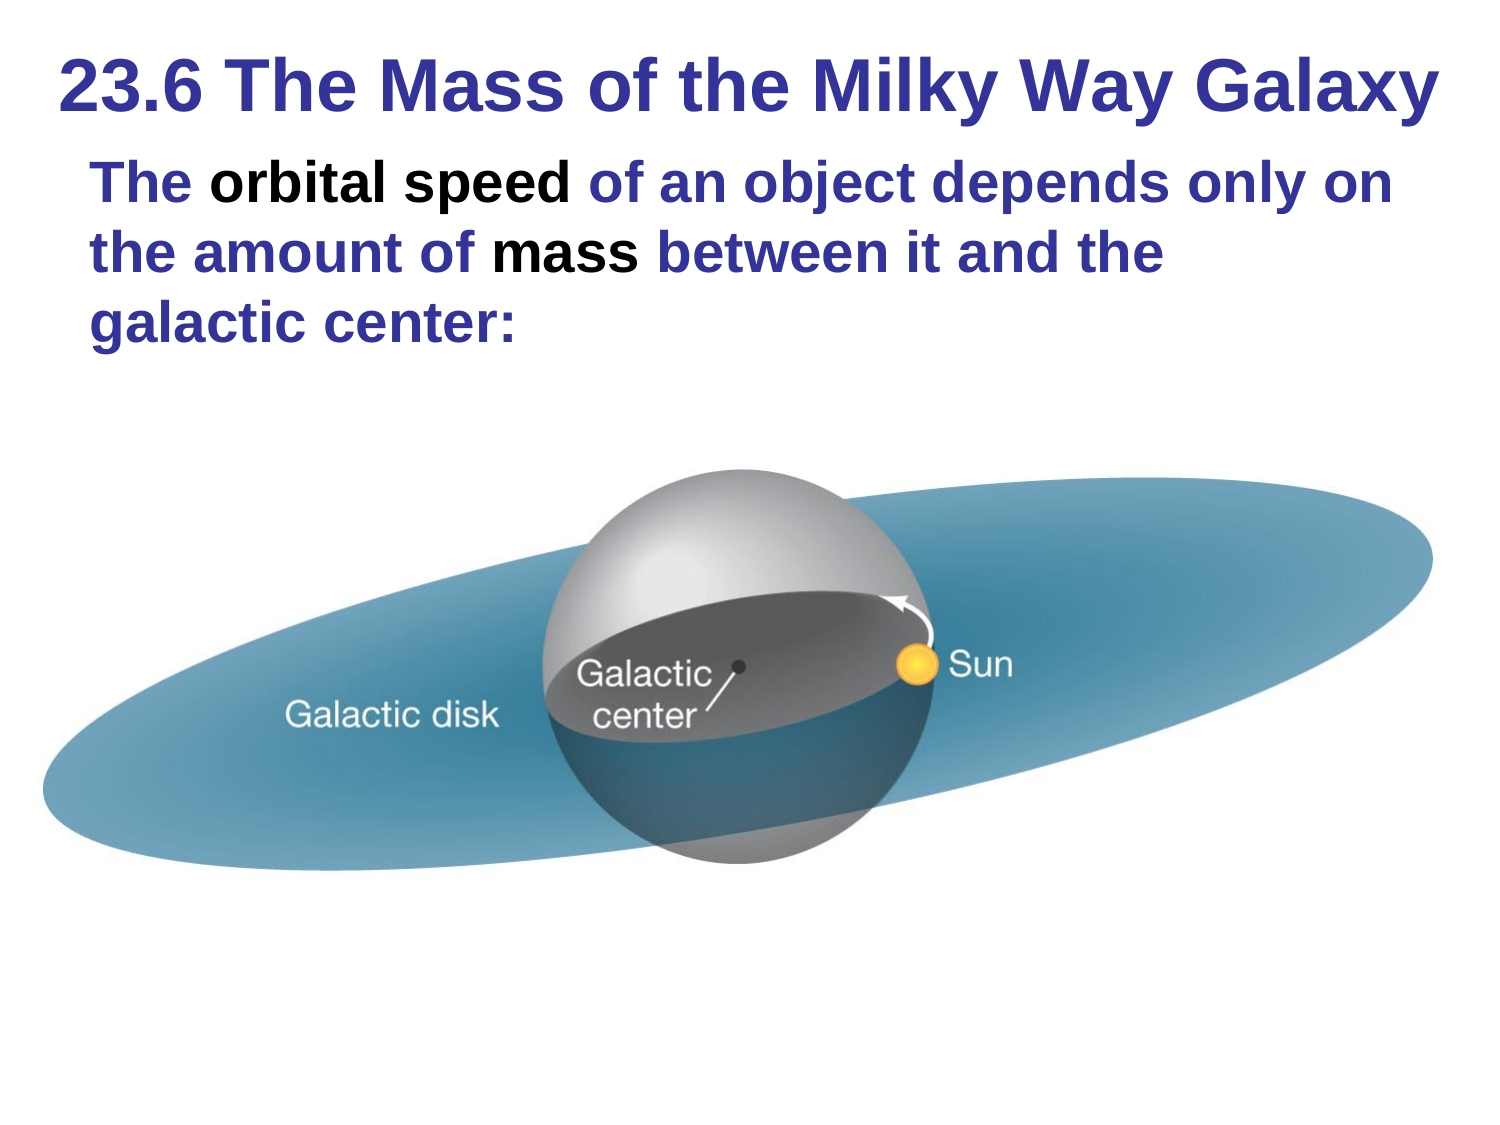

# 23.6 The Mass of the Milky Way Galaxy
The orbital speed of an object depends only on the amount of mass between it and the galactic center: